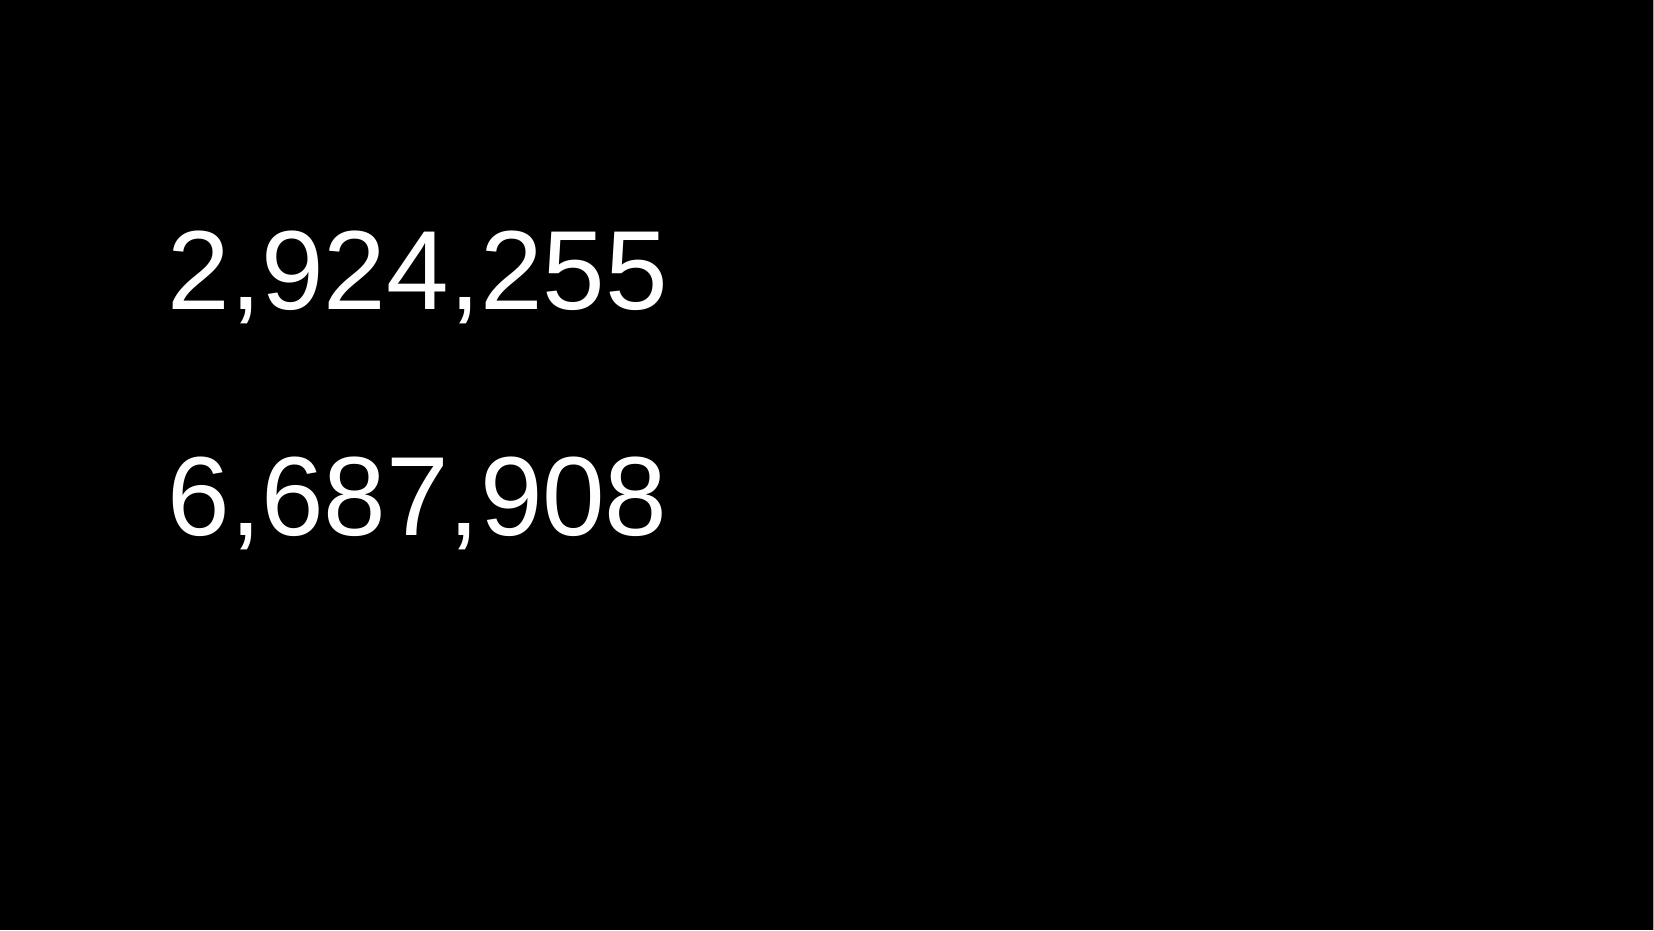

2,924,255 online banking
6,687,908 mobile app
logins last month